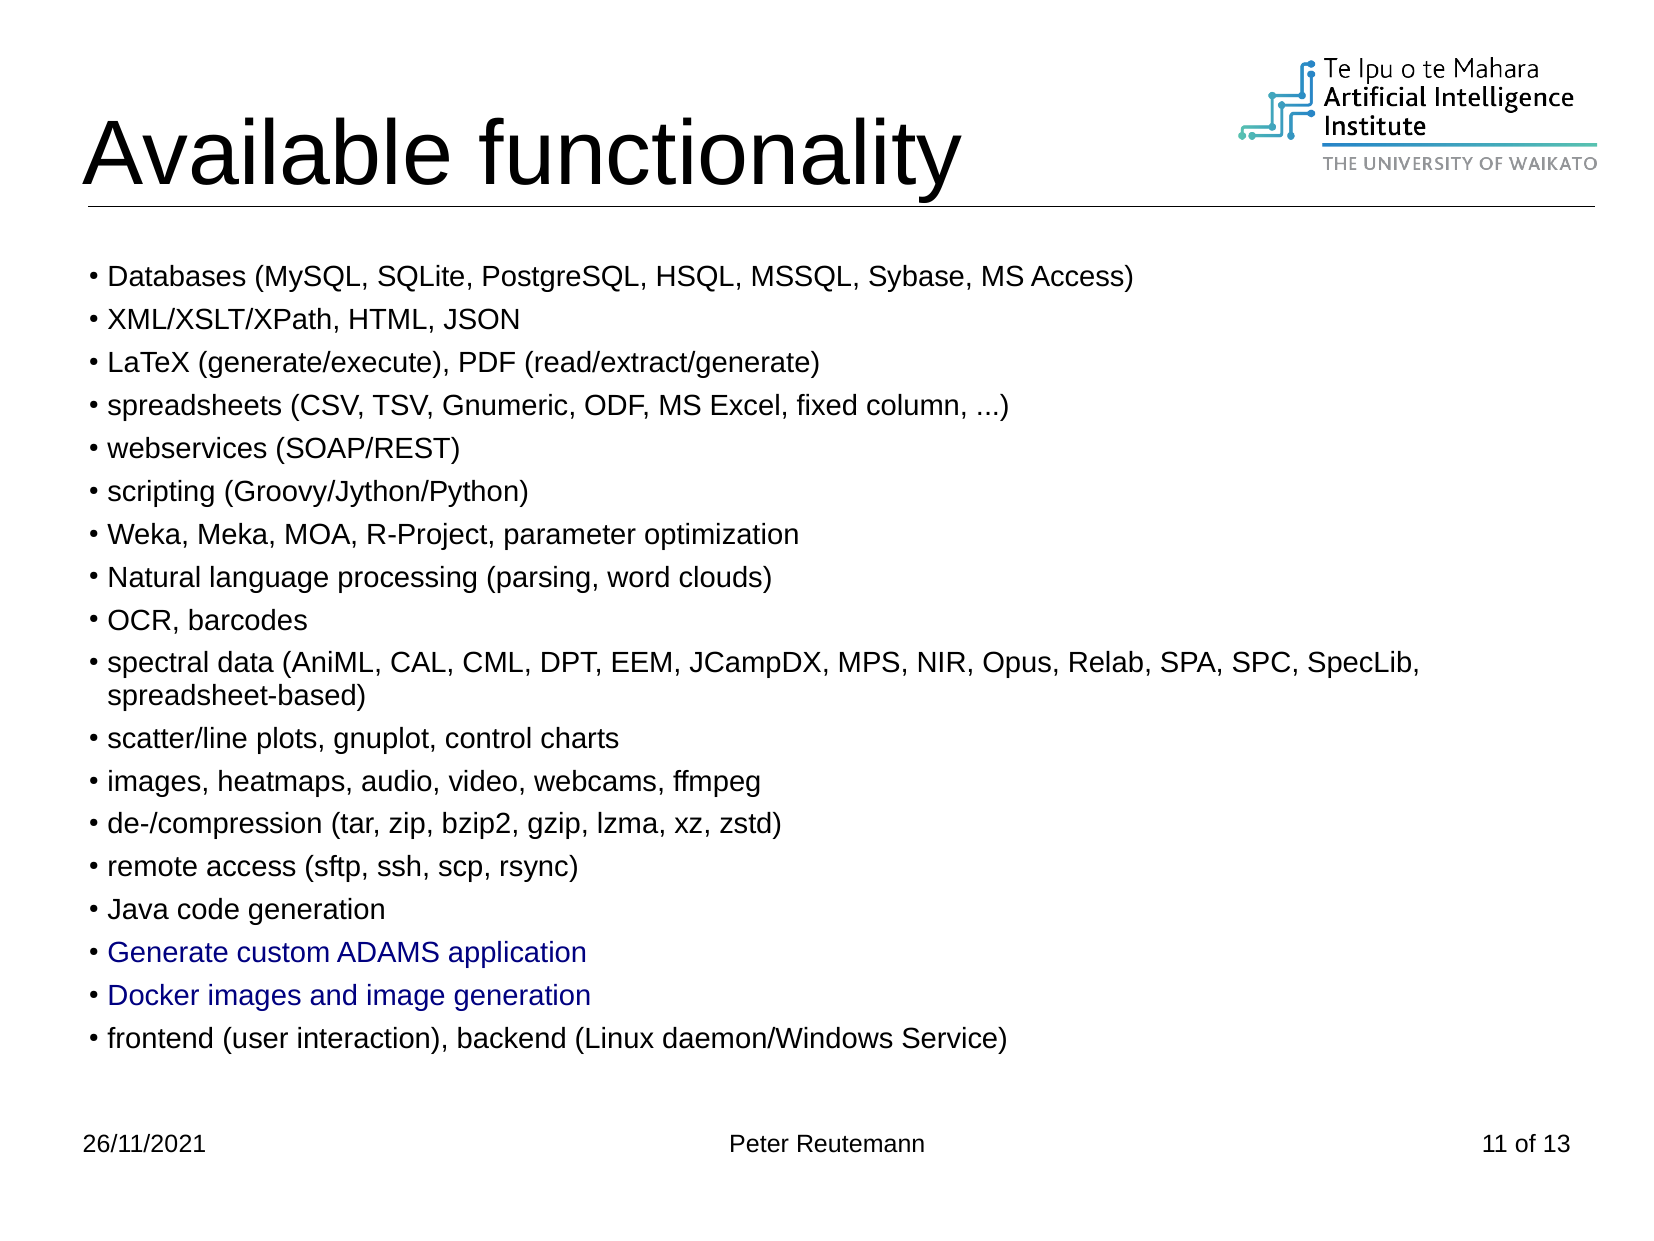

# Available functionality
Databases (MySQL, SQLite, PostgreSQL, HSQL, MSSQL, Sybase, MS Access)
XML/XSLT/XPath, HTML, JSON
LaTeX (generate/execute), PDF (read/extract/generate)
spreadsheets (CSV, TSV, Gnumeric, ODF, MS Excel, fixed column, ...)
webservices (SOAP/REST)
scripting (Groovy/Jython/Python)
Weka, Meka, MOA, R-Project, parameter optimization
Natural language processing (parsing, word clouds)
OCR, barcodes
spectral data (AniML, CAL, CML, DPT, EEM, JCampDX, MPS, NIR, Opus, Relab, SPA, SPC, SpecLib, spreadsheet-based)
scatter/line plots, gnuplot, control charts
images, heatmaps, audio, video, webcams, ffmpeg
de-/compression (tar, zip, bzip2, gzip, lzma, xz, zstd)
remote access (sftp, ssh, scp, rsync)
Java code generation
Generate custom ADAMS application
Docker images and image generation
frontend (user interaction), backend (Linux daemon/Windows Service)
26/11/2021
Peter Reutemann
11